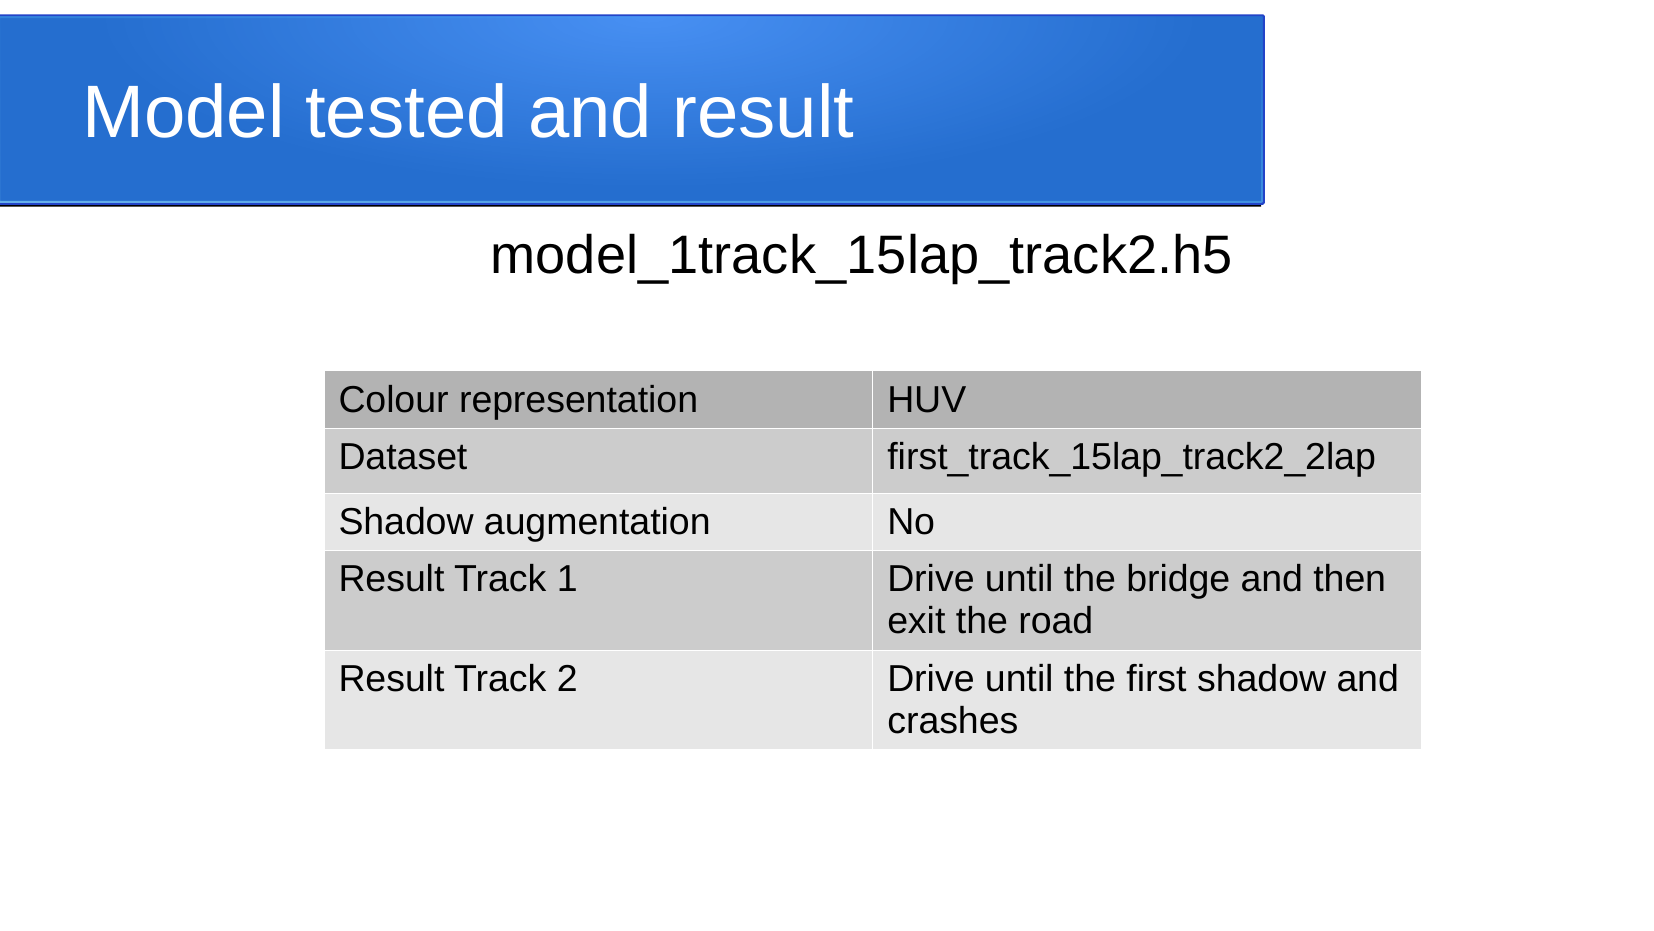

# Model tested and result
model_1track_15lap_track2.h5
| Colour representation | HUV |
| --- | --- |
| Dataset | first\_track\_15lap\_track2\_2lap |
| Shadow augmentation | No |
| Result Track 1 | Drive until the bridge and then exit the road |
| Result Track 2 | Drive until the first shadow and crashes |